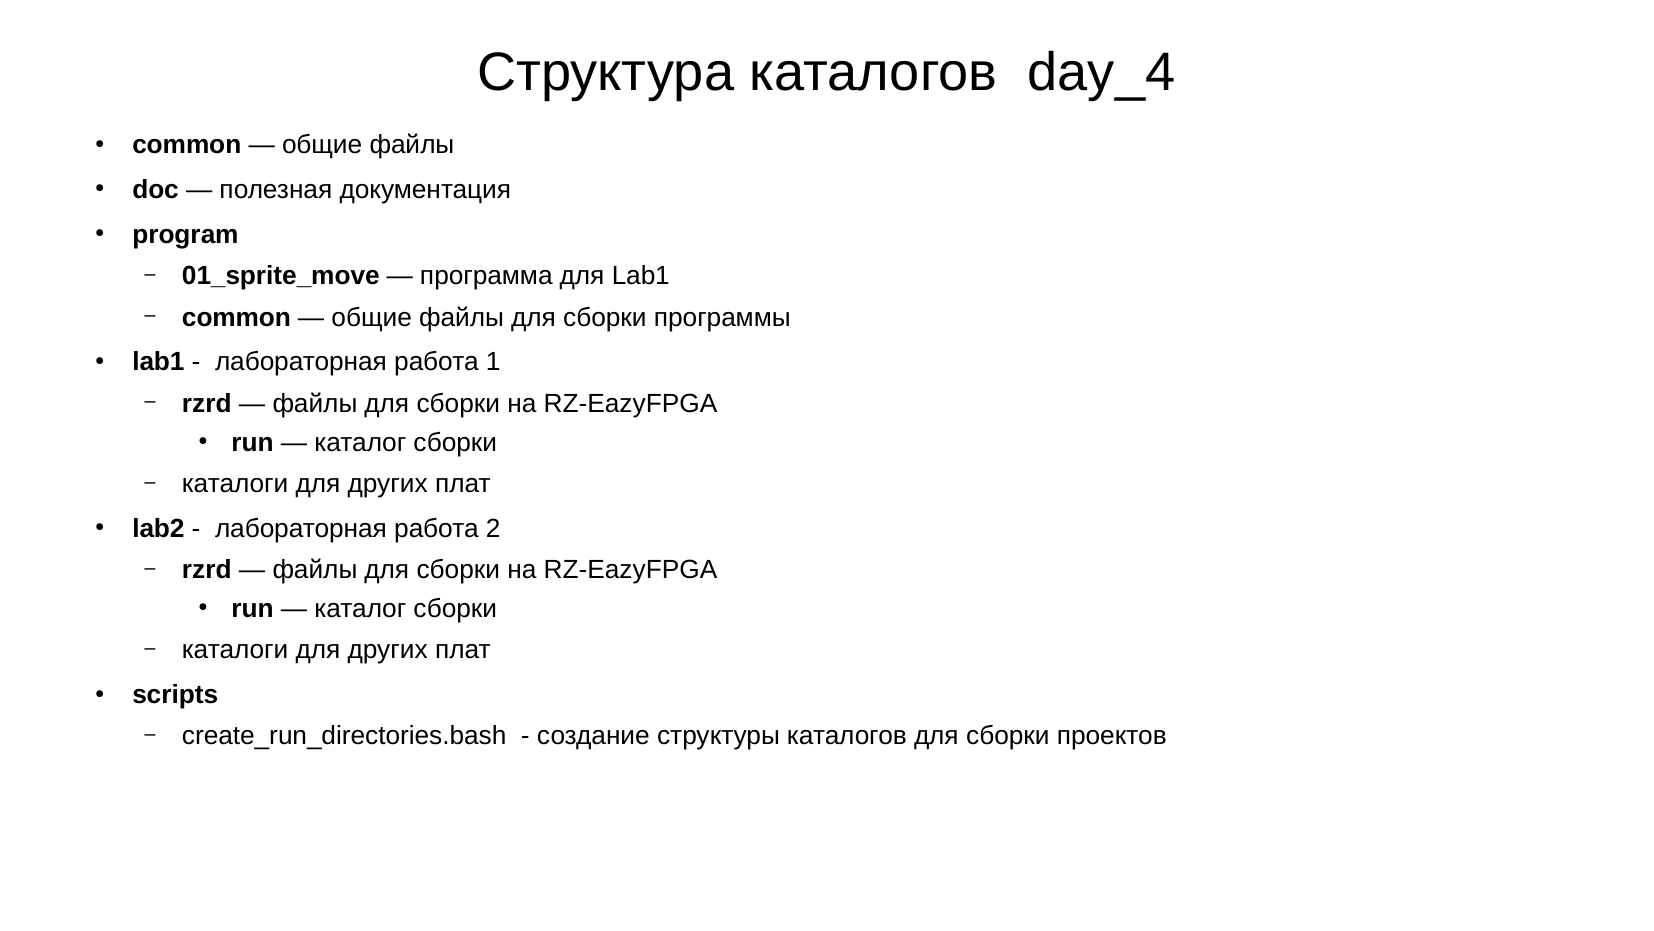

# Структура каталогов day_4
common — общие файлы
doc — полезная документация
program
01_sprite_move — программа для Lab1
common — общие файлы для сборки программы
lab1 - лабораторная работа 1
rzrd — файлы для сборки на RZ-EazyFPGA
run — каталог сборки
каталоги для других плат
lab2 - лабораторная работа 2
rzrd — файлы для сборки на RZ-EazyFPGA
run — каталог сборки
каталоги для других плат
scripts
create_run_directories.bash - создание структуры каталогов для сборки проектов